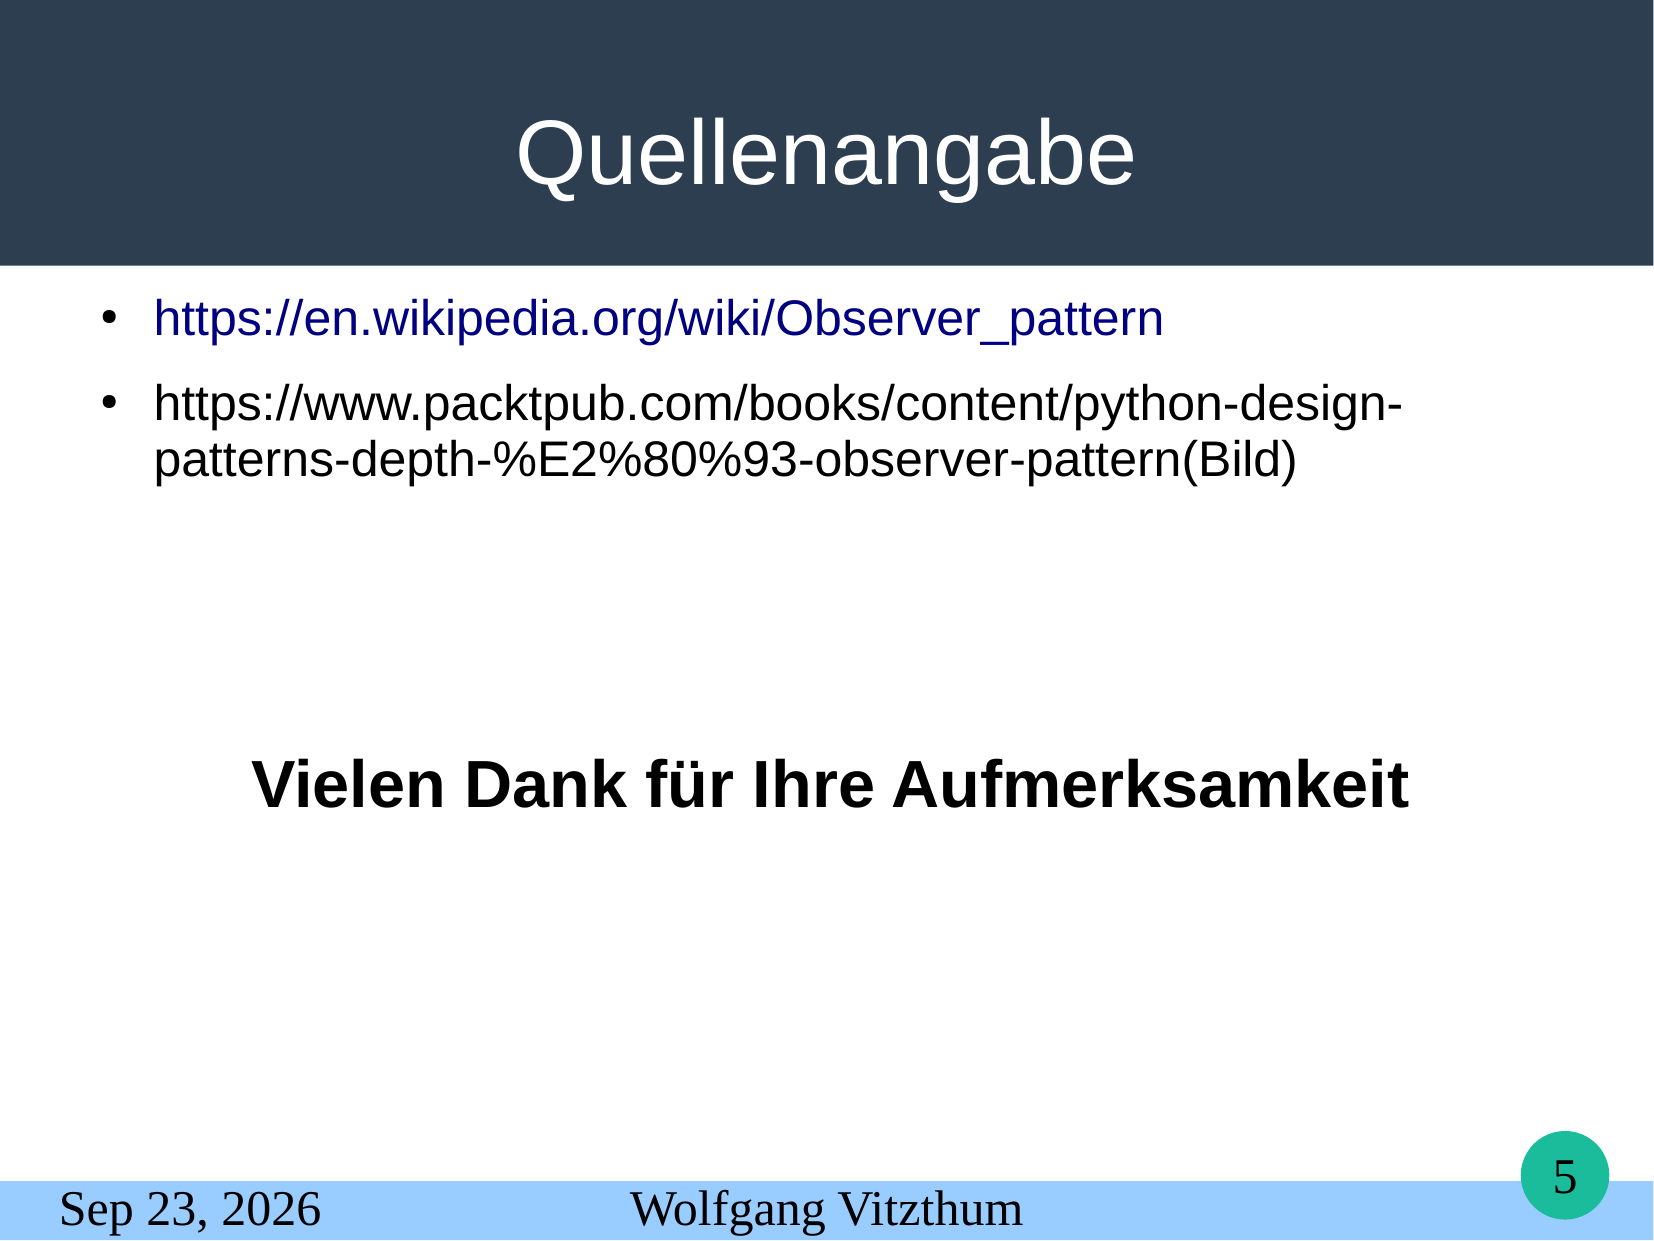

# Quellenangabe
https://en.wikipedia.org/wiki/Observer_pattern
https://www.packtpub.com/books/content/python-design-patterns-depth-%E2%80%93-observer-pattern(Bild)
Vielen Dank für Ihre Aufmerksamkeit